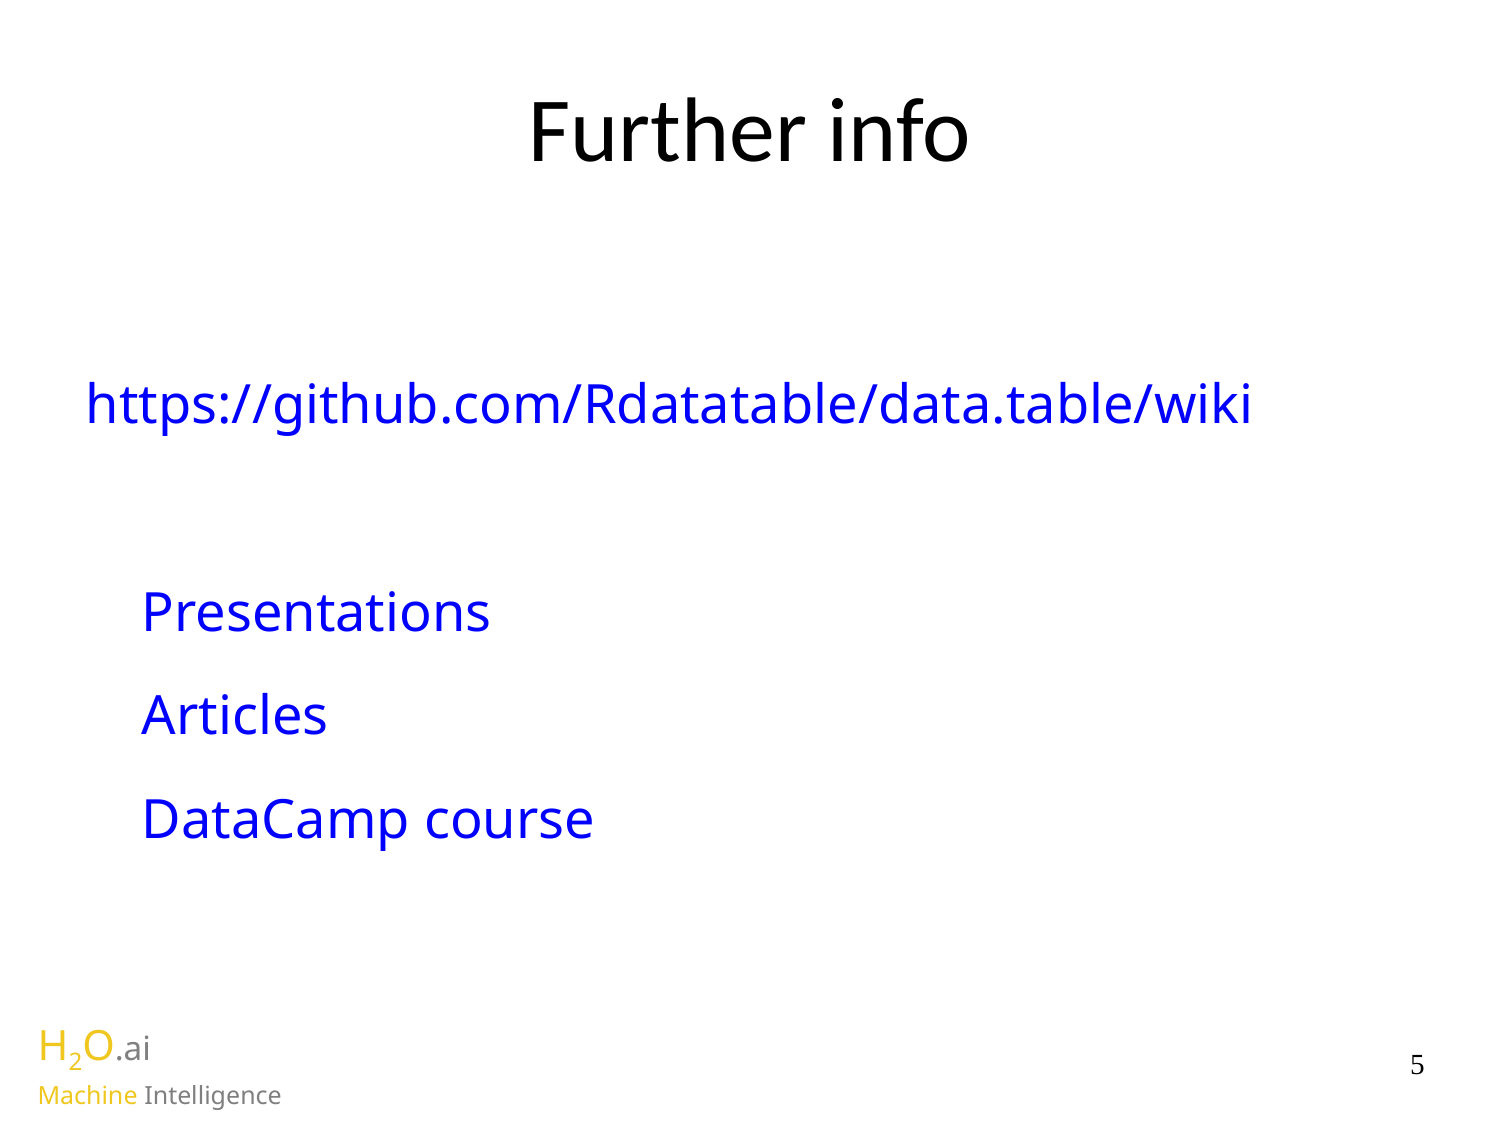

# Further info
https://github.com/Rdatatable/data.table/wiki
 Presentations
 Articles
 DataCamp course
5